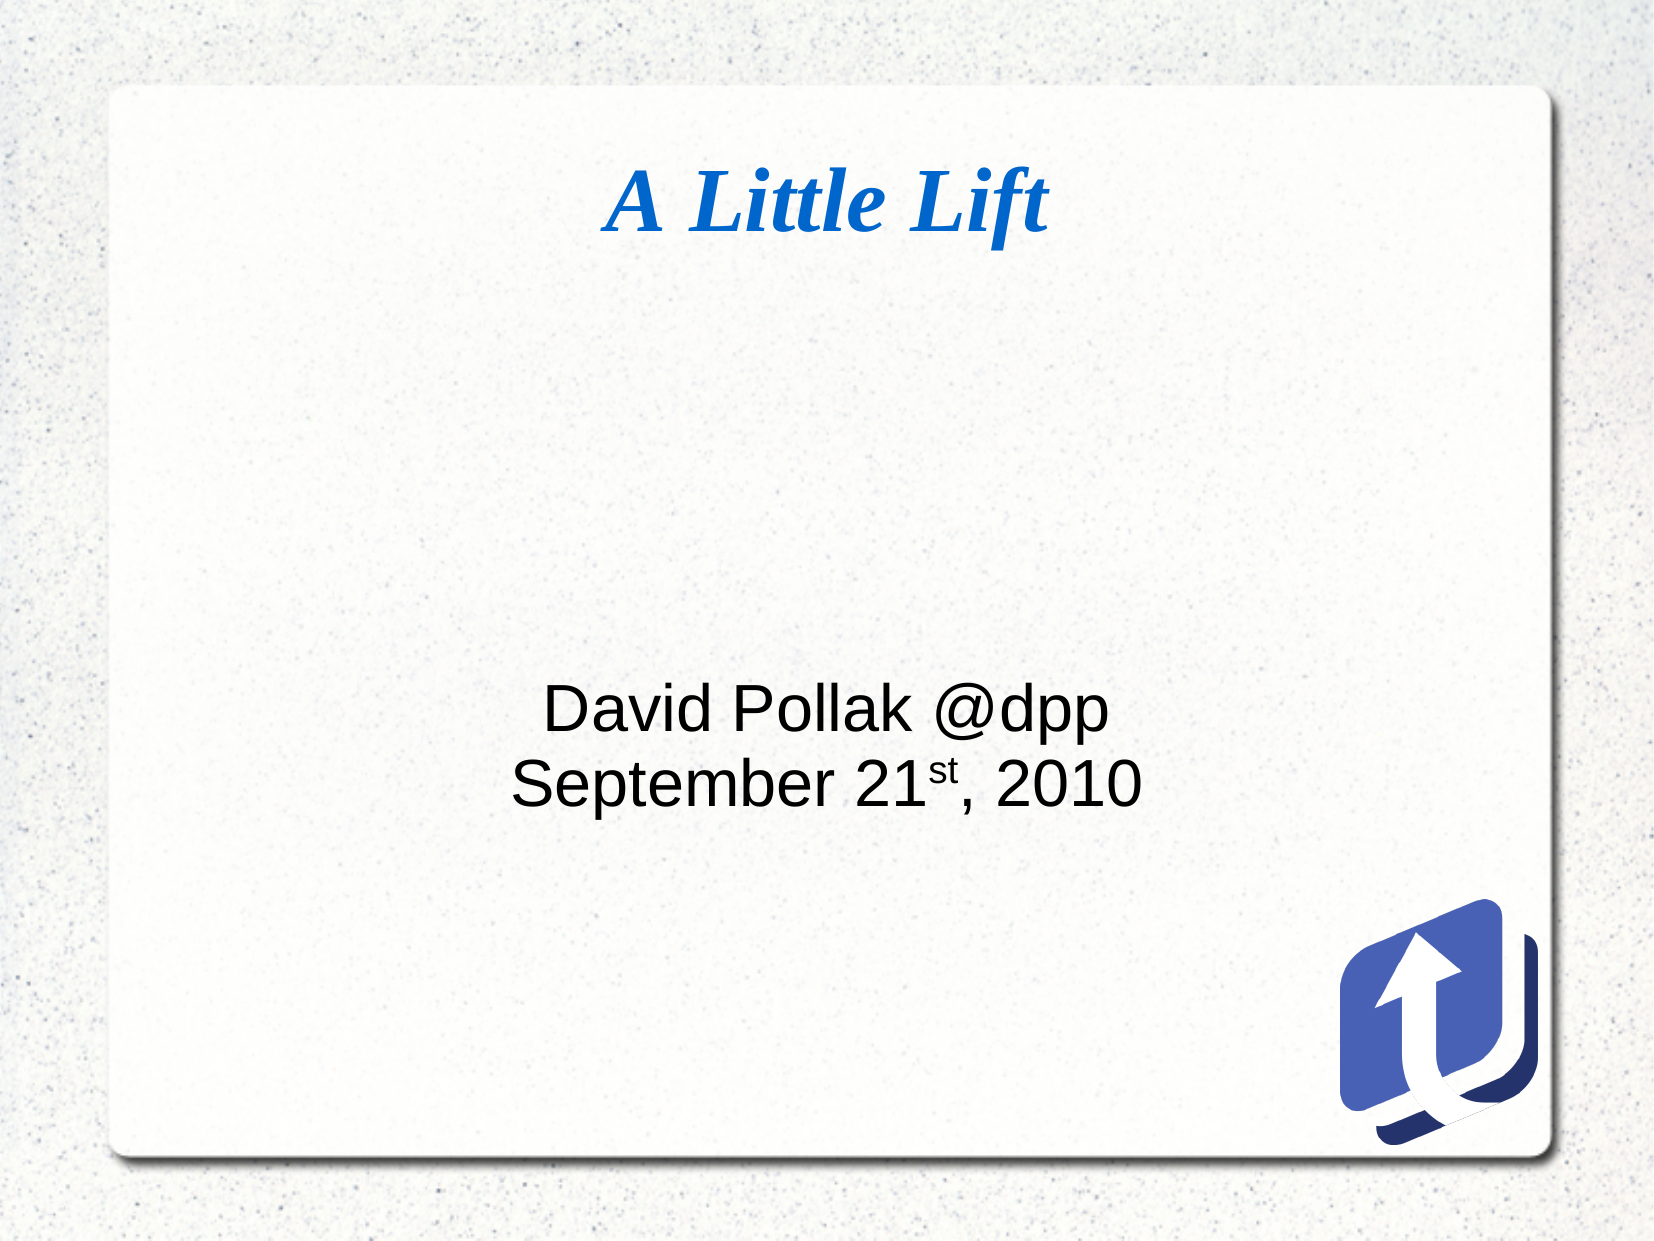

# A Little Lift
David Pollak @dpp
September 21st, 2010